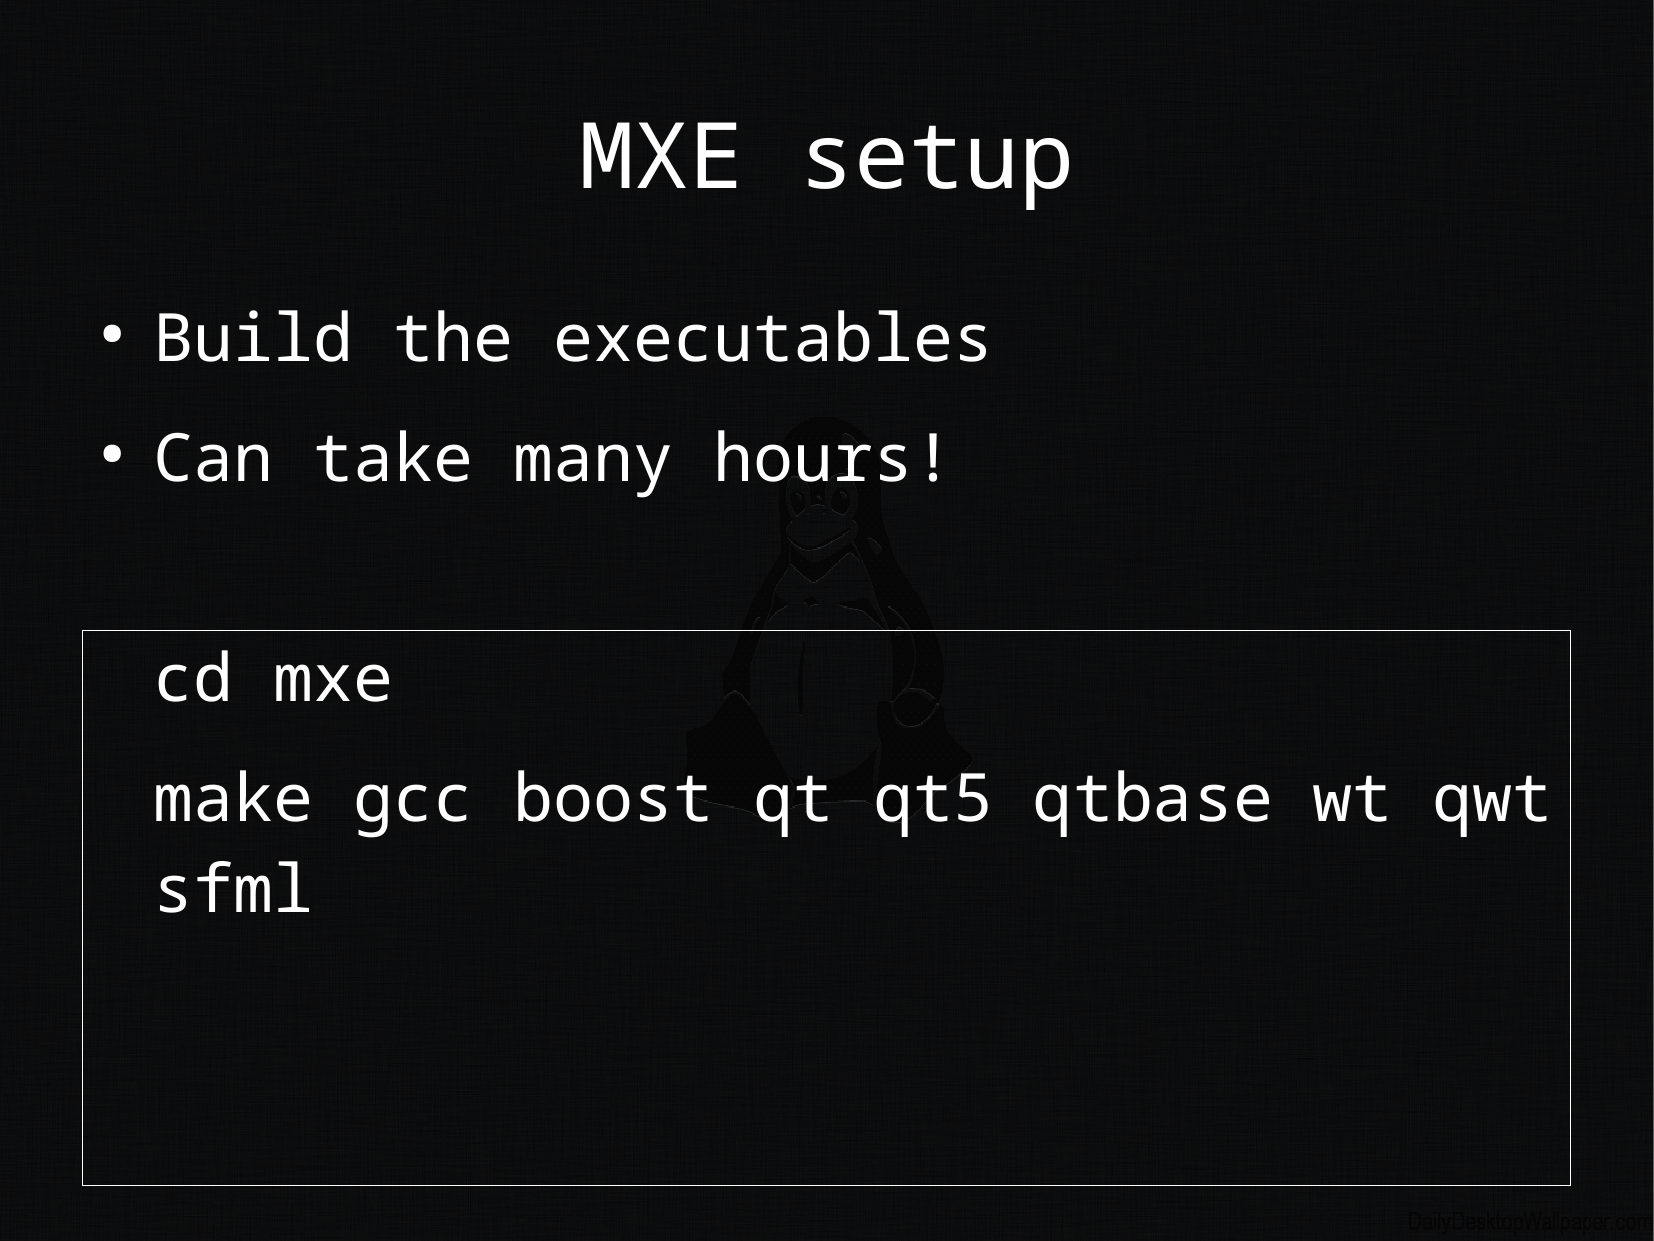

# MXE setup
Build the executables
Can take many hours!
cd mxe
make gcc boost qt qt5 qtbase wt qwt sfml